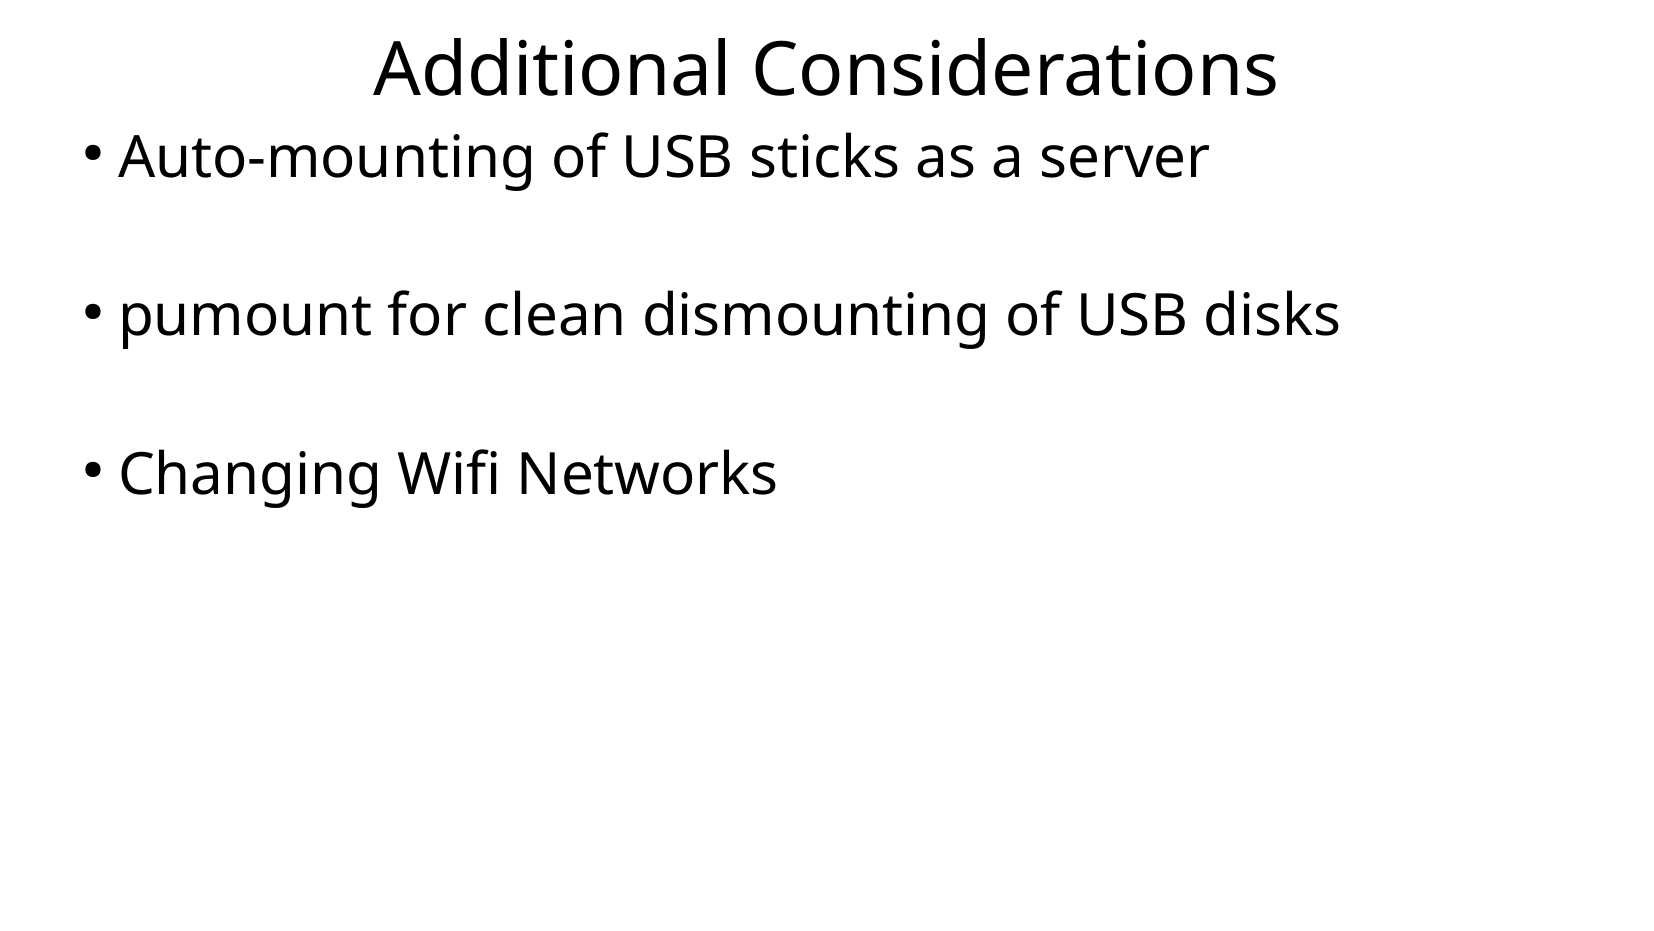

# Additional Considerations
Auto-mounting of USB sticks as a server
pumount for clean dismounting of USB disks
Changing Wifi Networks